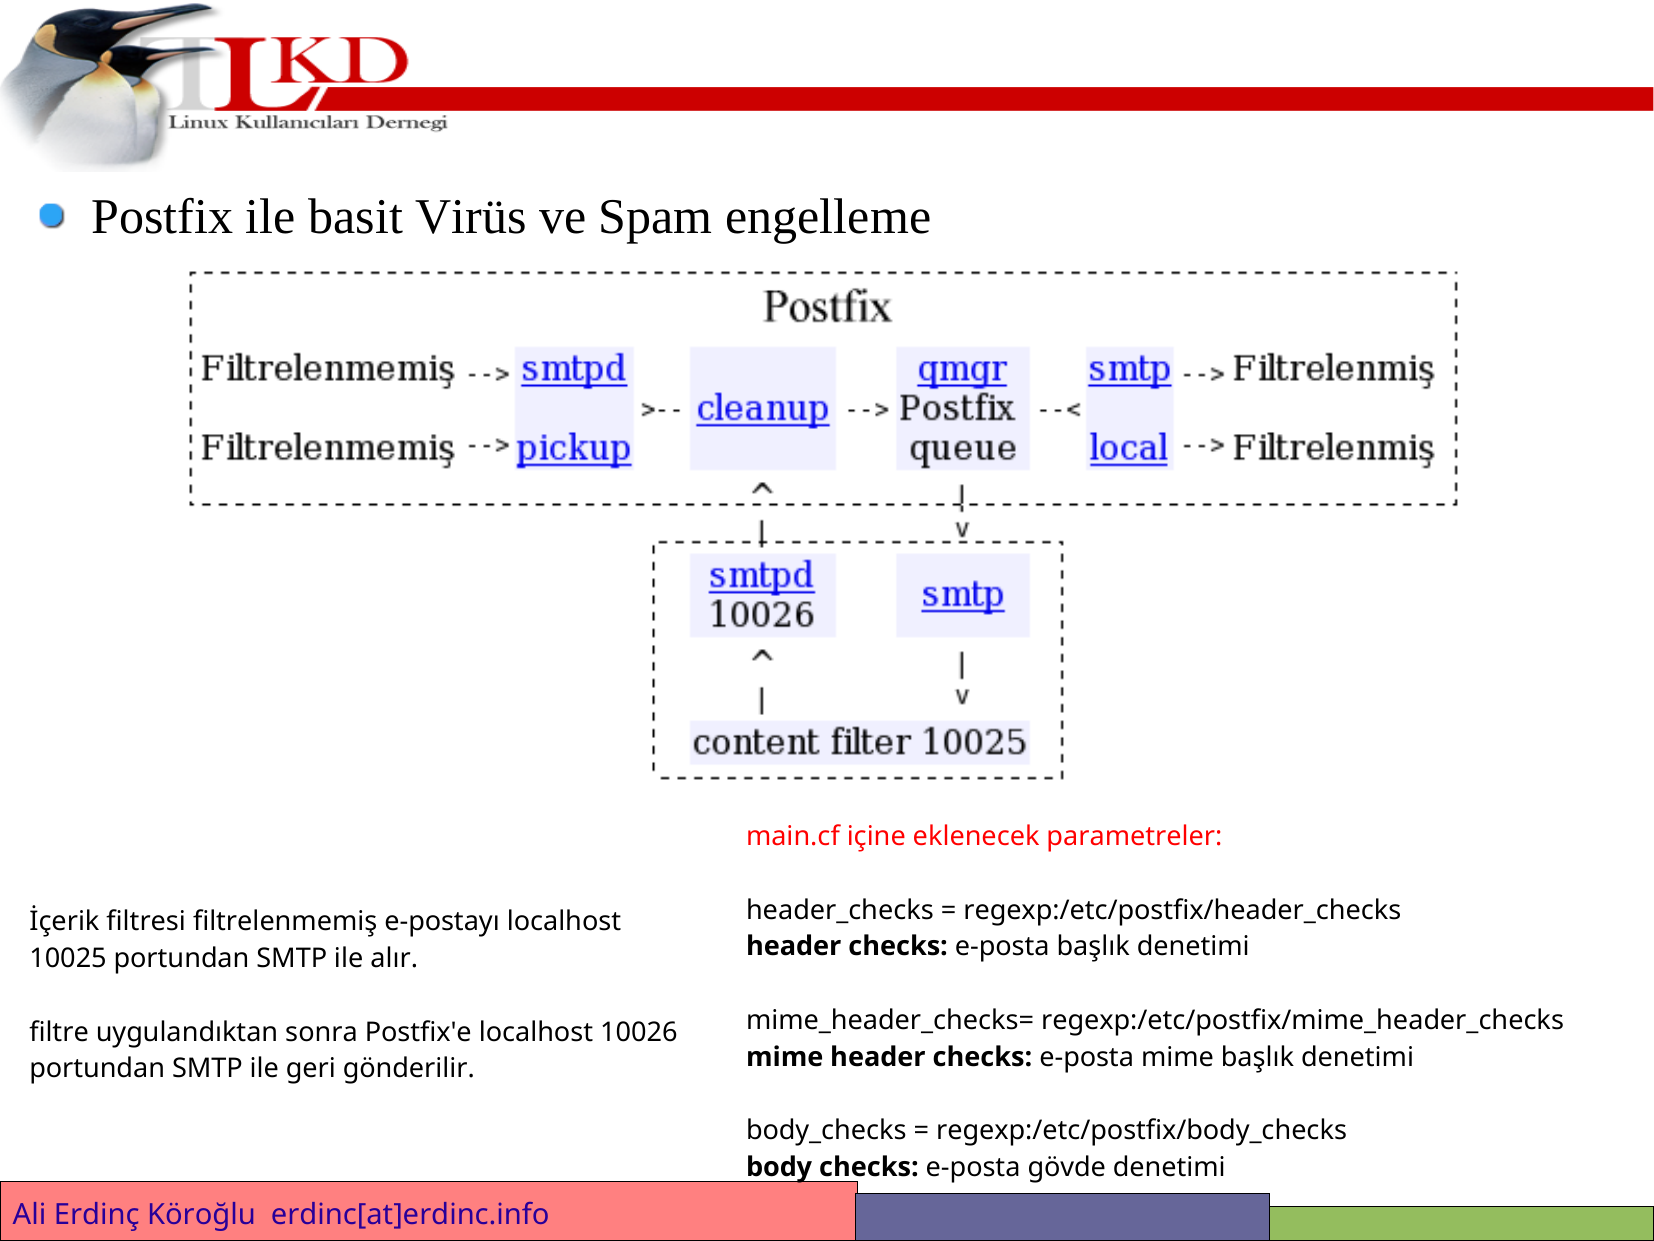

Postfix ile basit Virüs ve Spam engelleme
main.cf içine eklenecek parametreler:
header_checks = regexp:/etc/postfix/header_checks
header checks: e-posta başlık denetimi
mime_header_checks= regexp:/etc/postfix/mime_header_checks
mime header checks: e-posta mime başlık denetimi
body_checks = regexp:/etc/postfix/body_checks
body checks: e-posta gövde denetimi
İçerik filtresi filtrelenmemiş e-postayı localhost
10025 portundan SMTP ile alır.
filtre uygulandıktan sonra Postfix'e localhost 10026 portundan SMTP ile geri gönderilir.
Ali Erdinç Köroğlu erdinc[at]erdinc.info http://www.erdinc.info